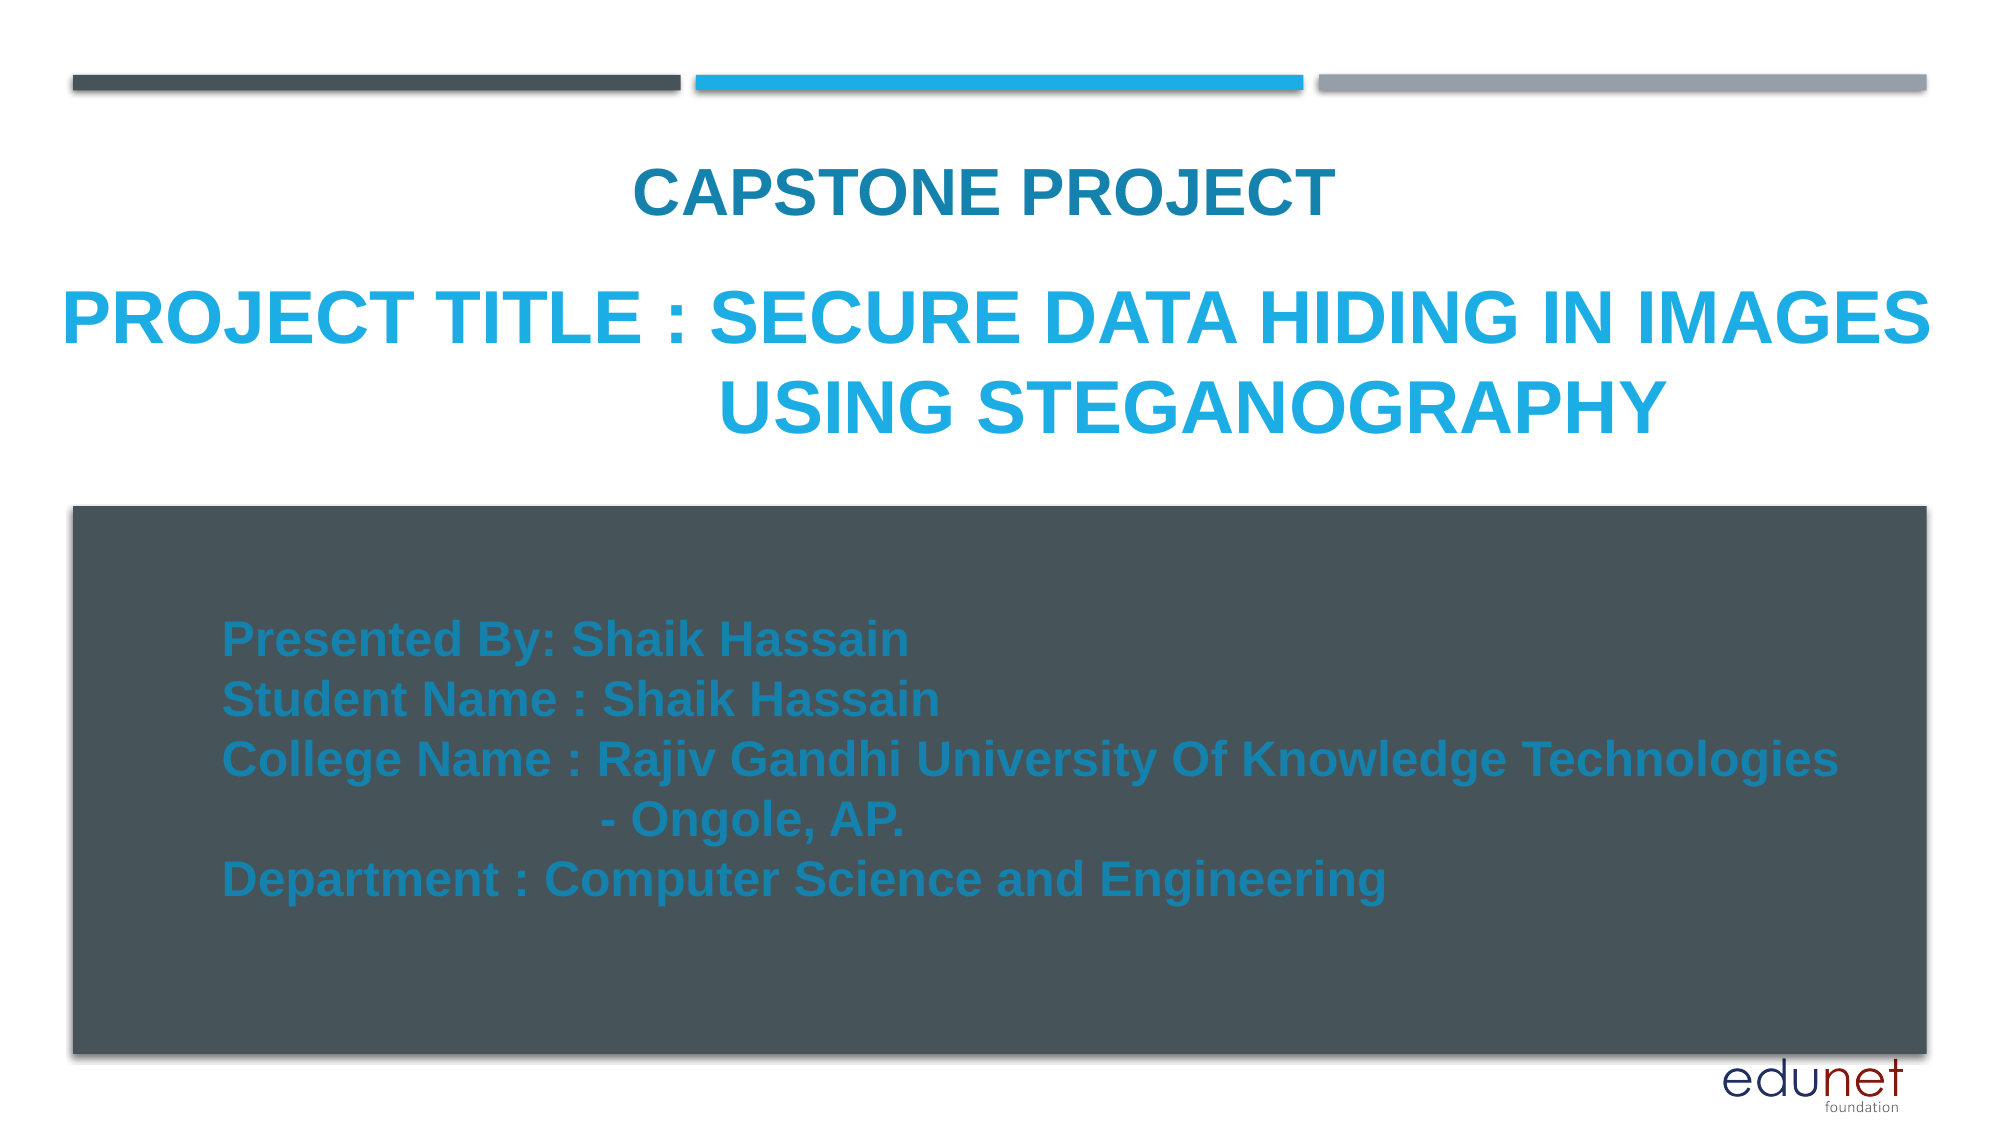

CAPSTONE PROJECT
# Project Title : Secure Data Hiding in Images Using Steganography
Presented By: Shaik Hassain
Student Name : Shaik Hassain
College Name : Rajiv Gandhi University Of Knowledge Technologies
 - Ongole, AP.
Department : Computer Science and Engineering